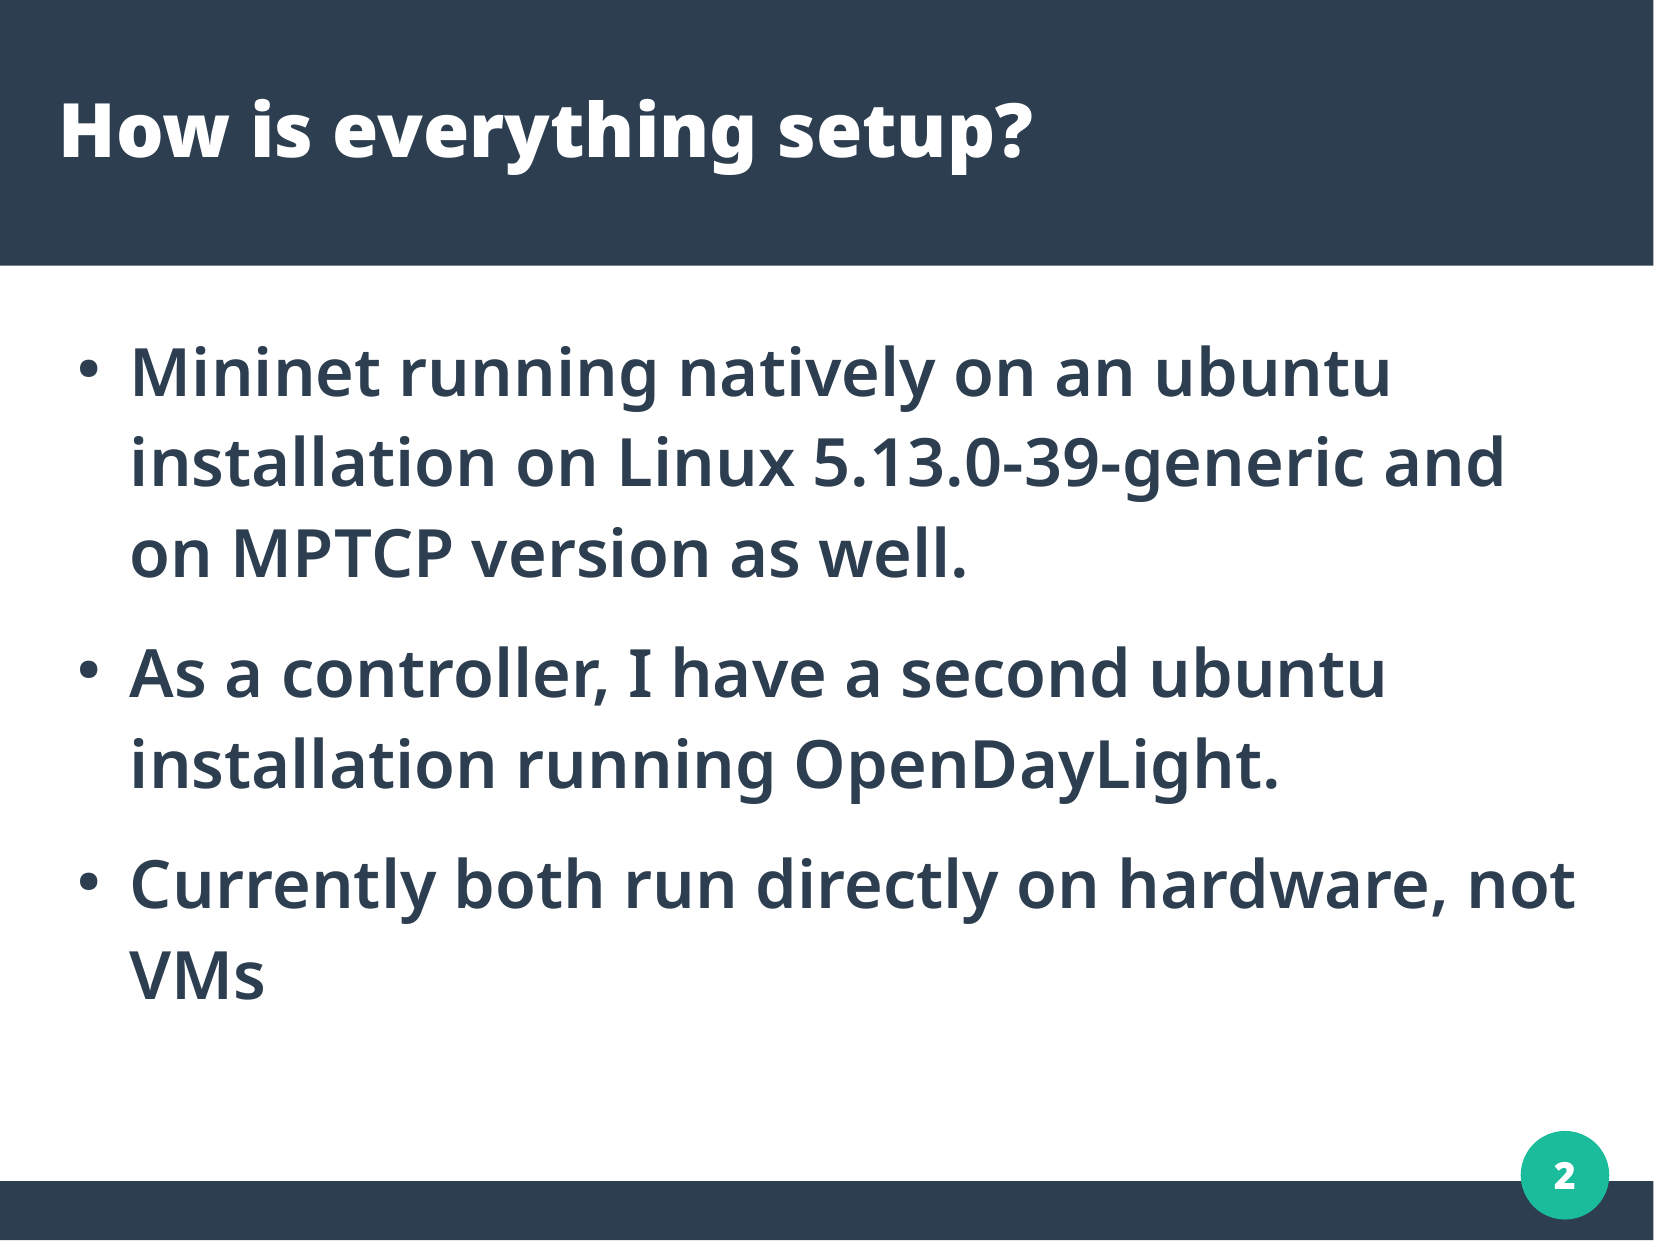

# How is everything setup?
Mininet running natively on an ubuntu installation on Linux 5.13.0-39-generic and on MPTCP version as well.
As a controller, I have a second ubuntu installation running OpenDayLight.
Currently both run directly on hardware, not VMs
2